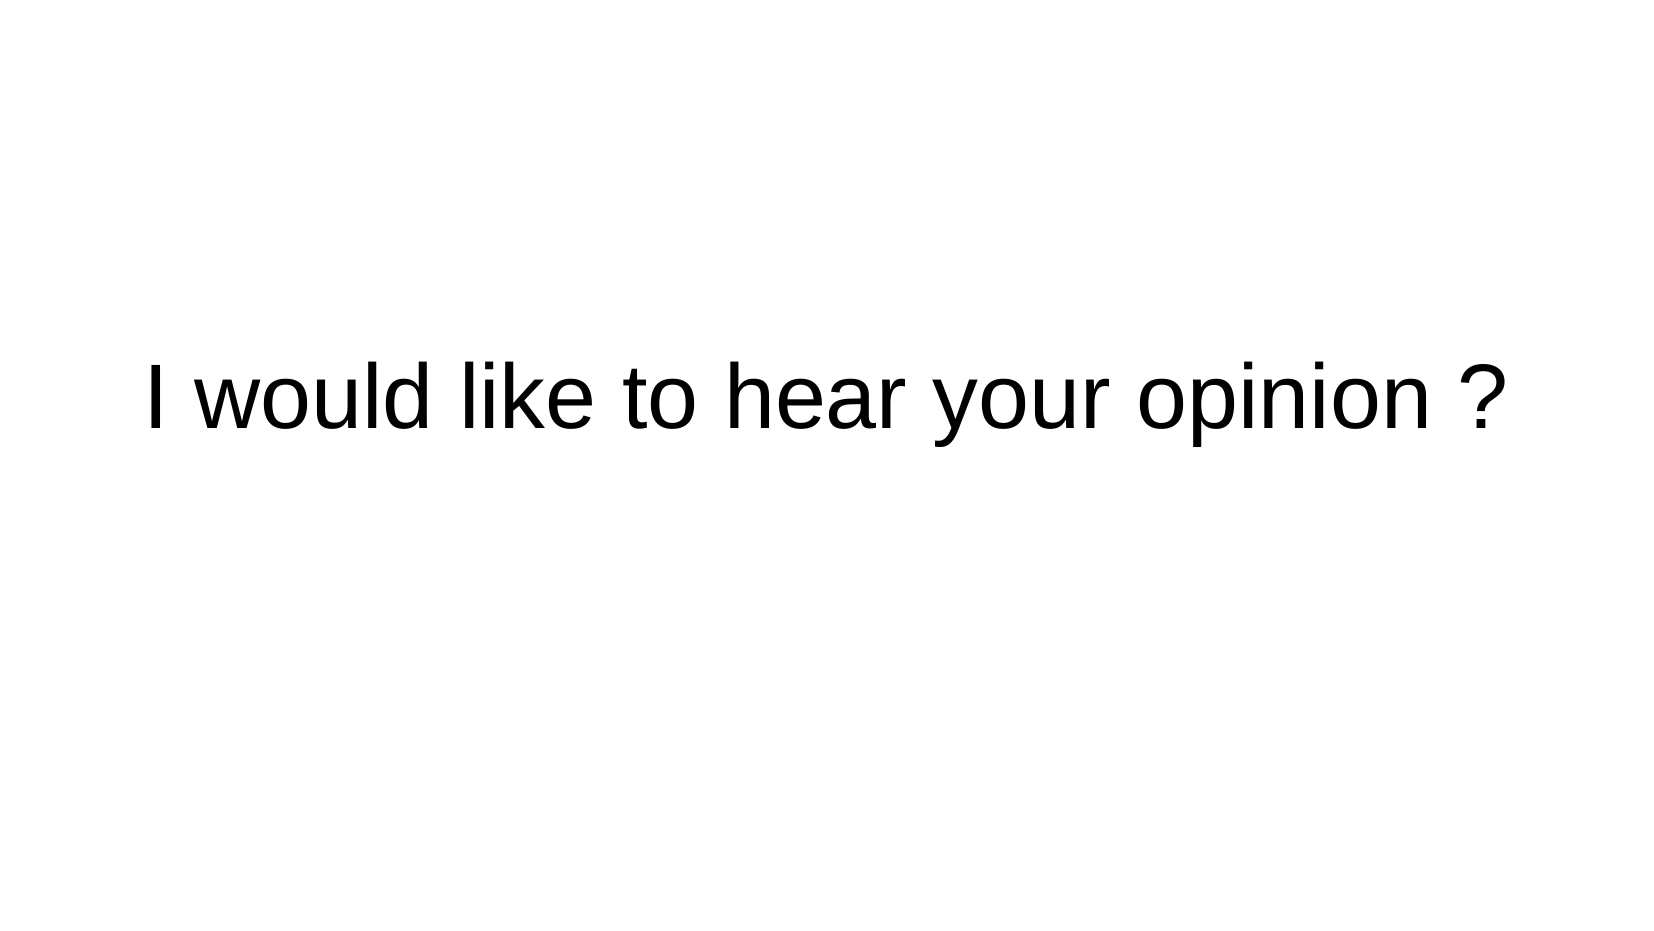

# I would like to hear your opinion ?